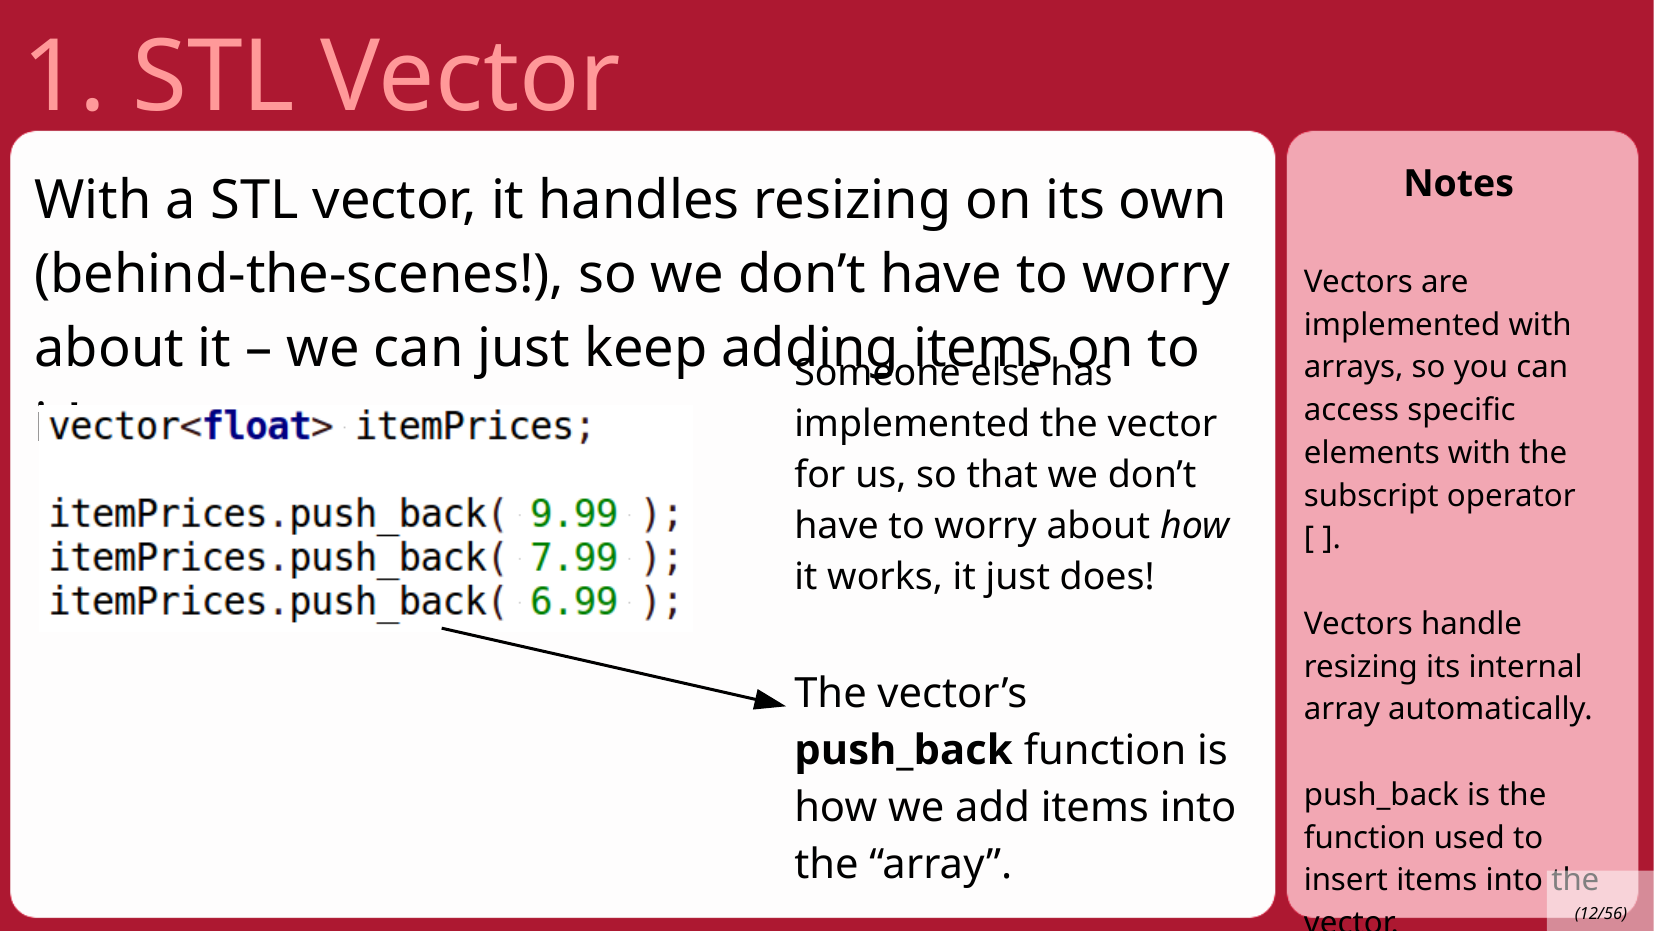

# 1. STL Vector
Notes
Vectors are implemented with arrays, so you can access specific elements with the subscript operator [ ].
Vectors handle resizing its internal array automatically.
push_back is the function used to insert items into the vector.
With a STL vector, it handles resizing on its own (behind-the-scenes!), so we don’t have to worry about it – we can just keep adding items on to it!
Someone else has implemented the vector for us, so that we don’t have to worry about how it works, it just does!
The vector’s push_back function is how we add items into the “array”.